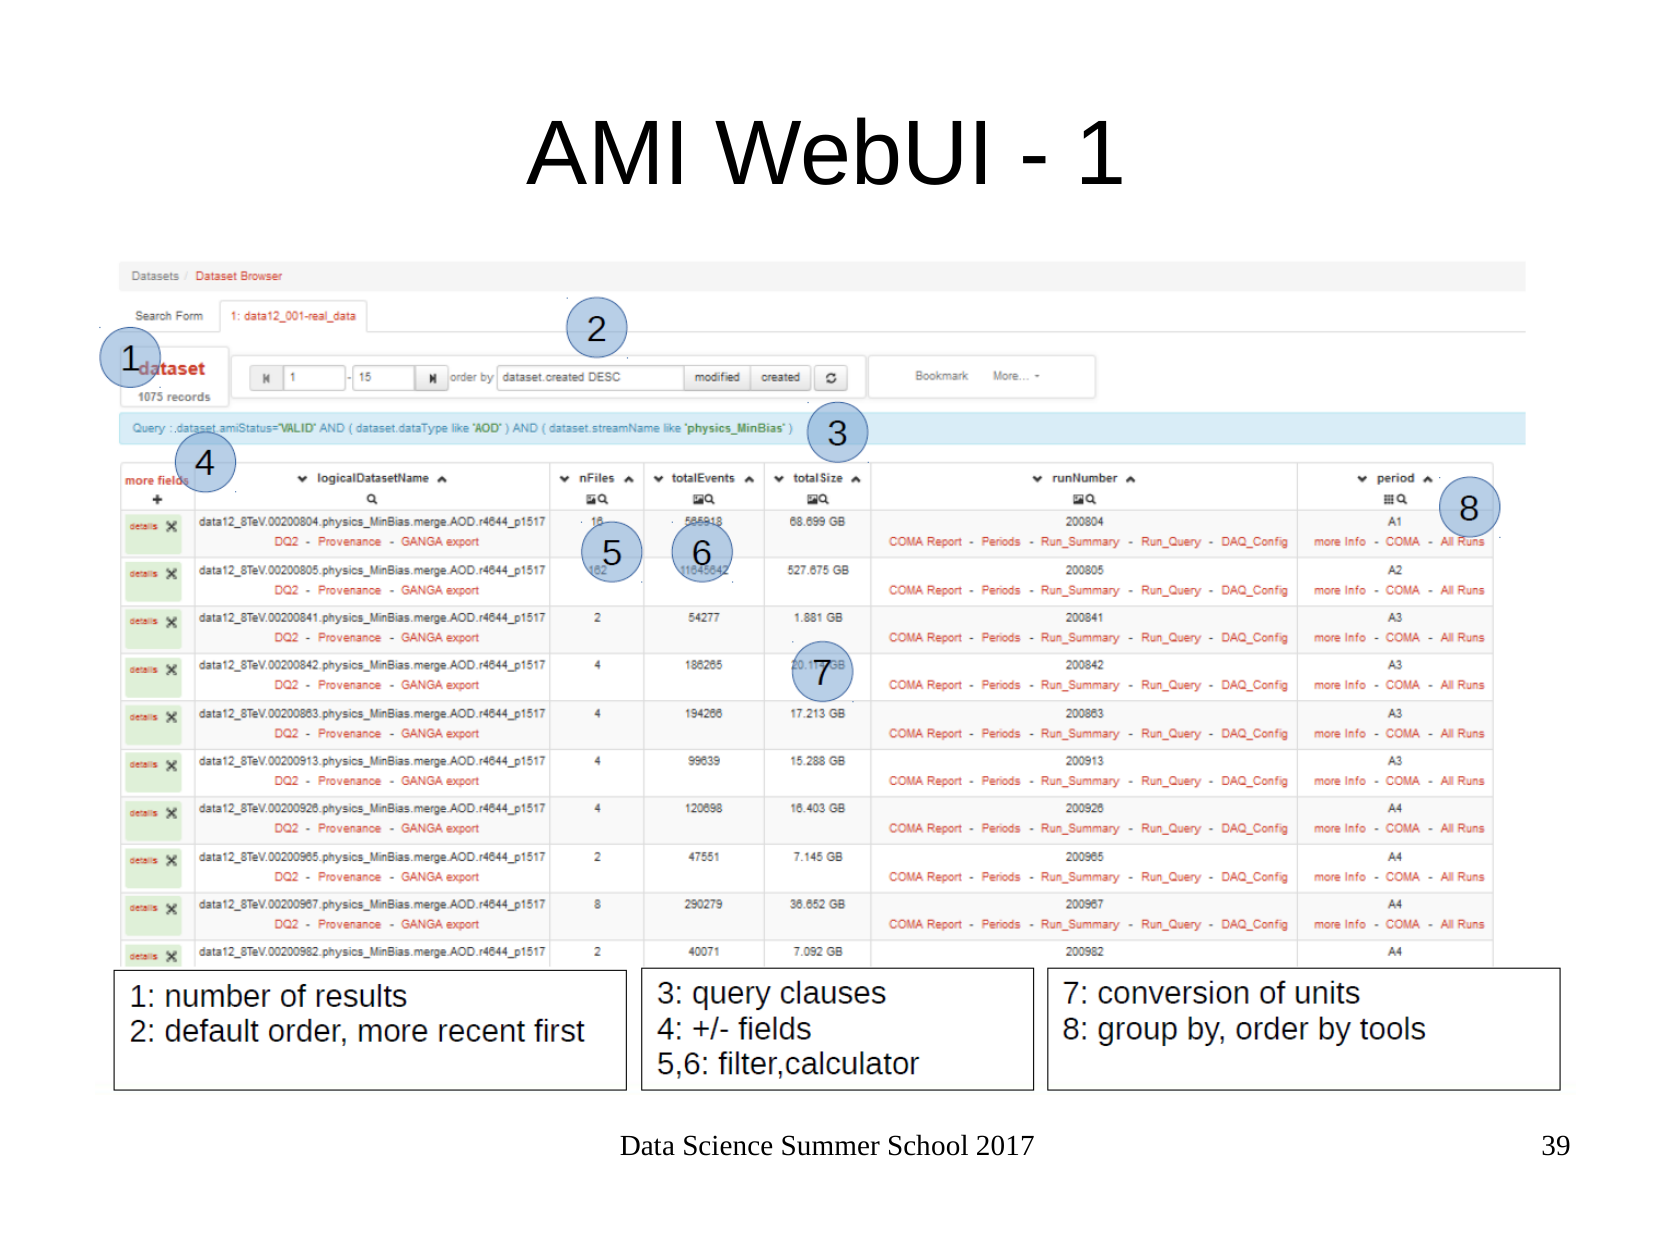

# AMI WebUI - 1
Data Science Summer School 2017
39